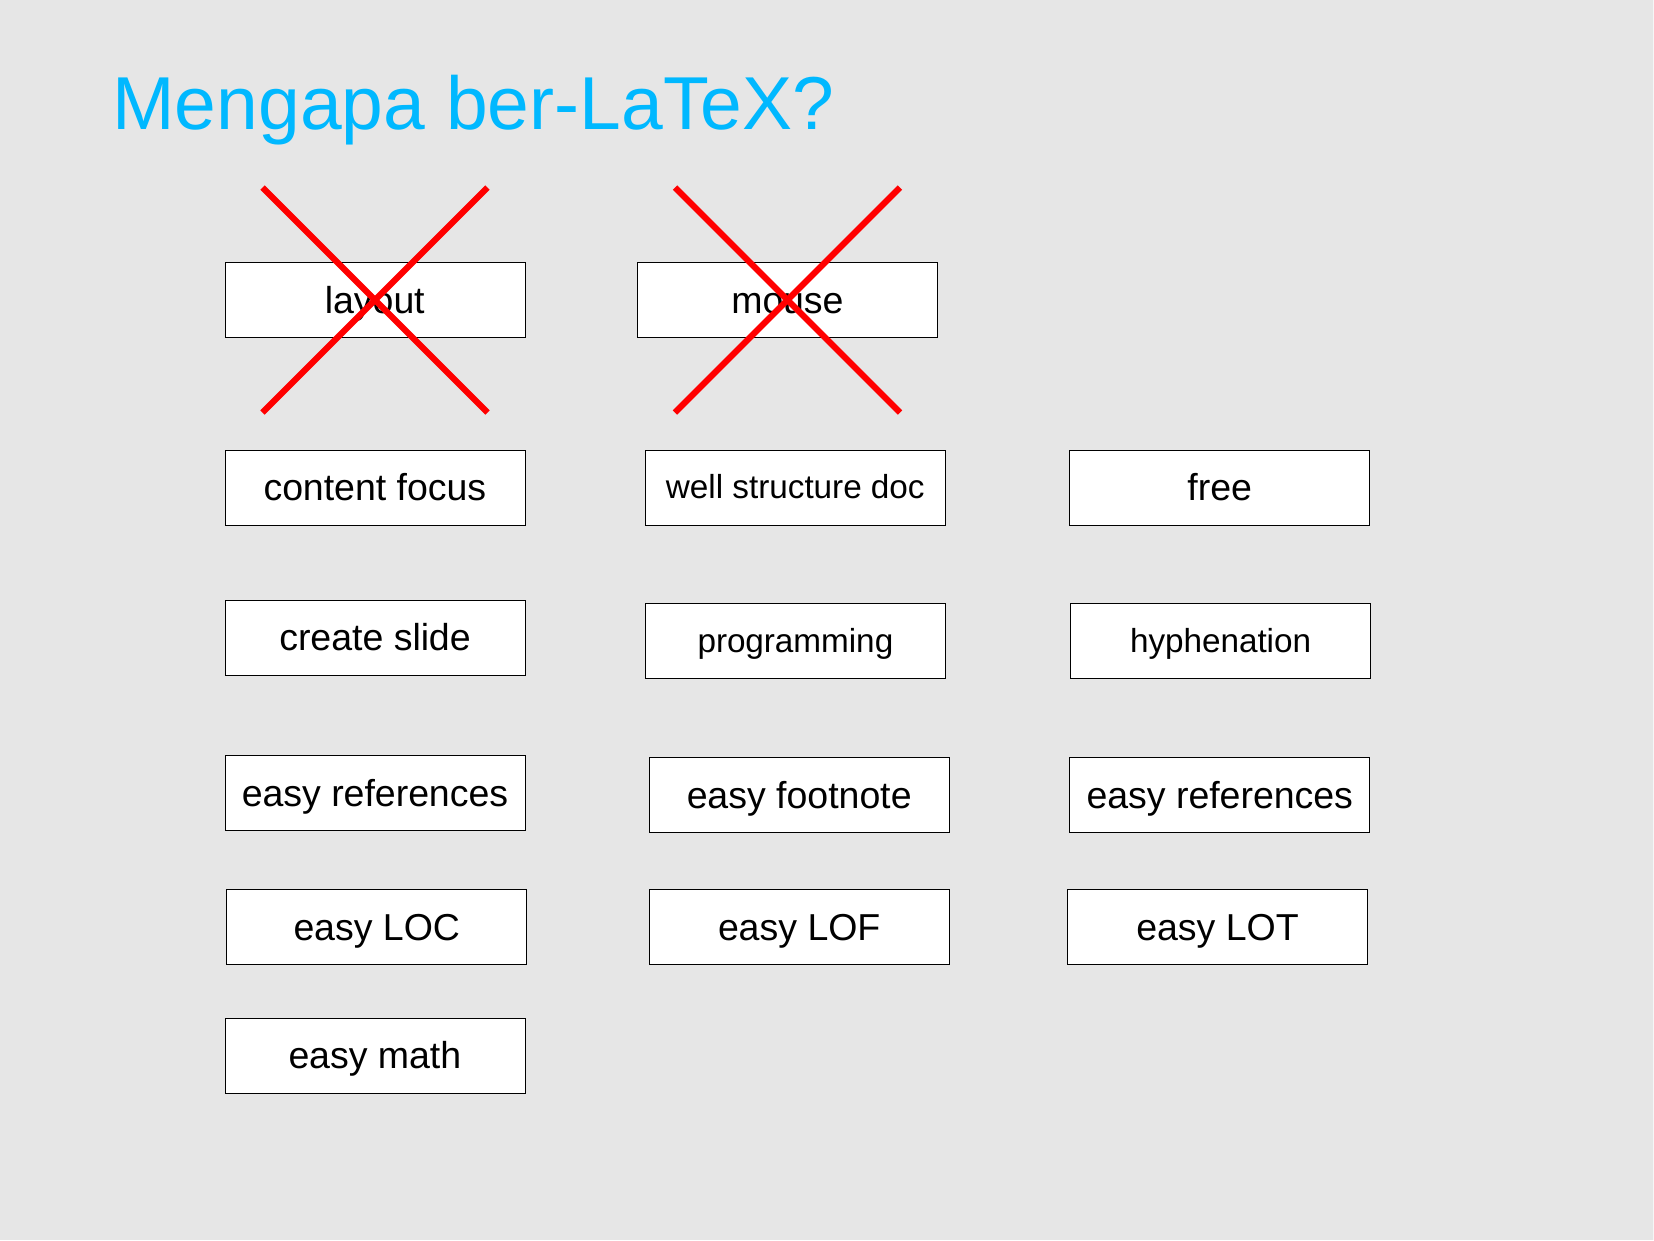

# Mengapa ber-LaTeX?
layout
mouse
content focus
well structure doc
free
create slide
programming
hyphenation
easy references
easy footnote
easy references
easy LOC
easy LOF
easy LOT
easy math